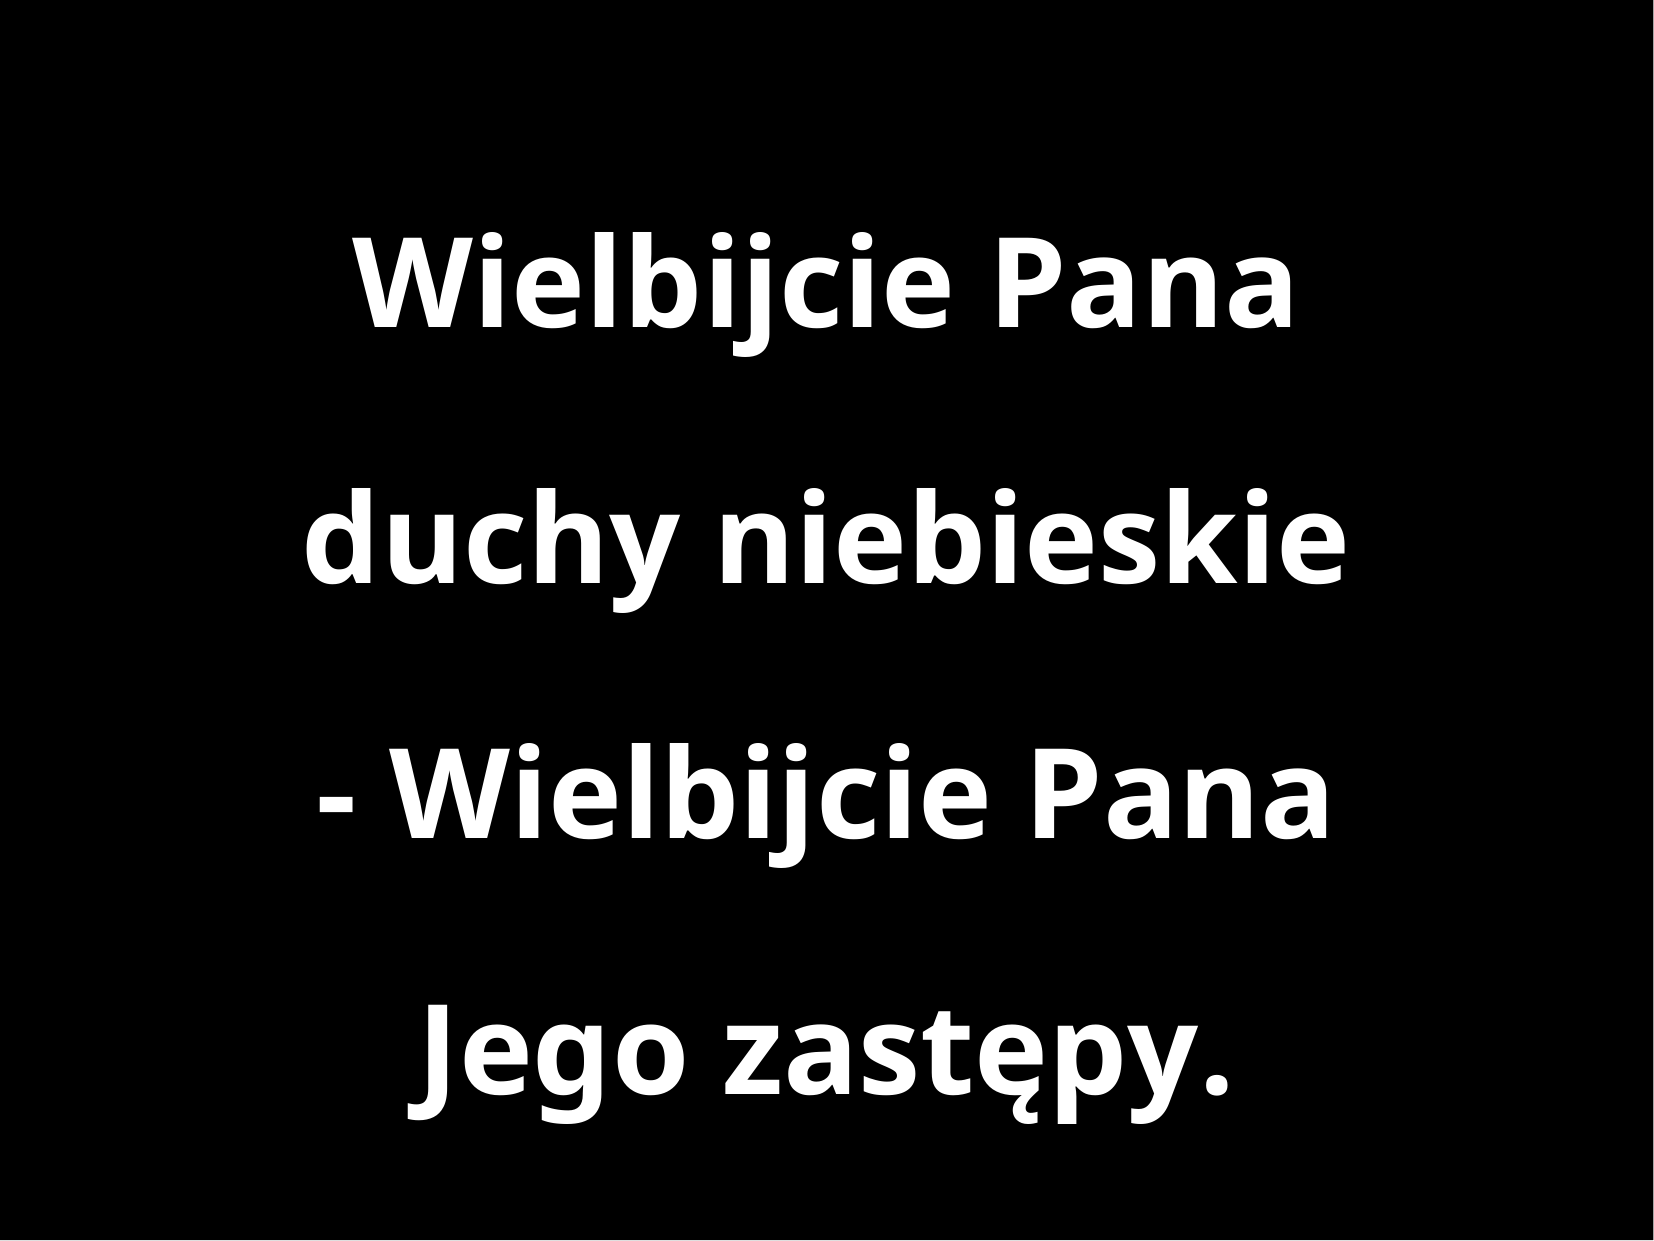

# Wielbijcie Pana duchy niebieskie - Wielbijcie Pana Jego zastępy.